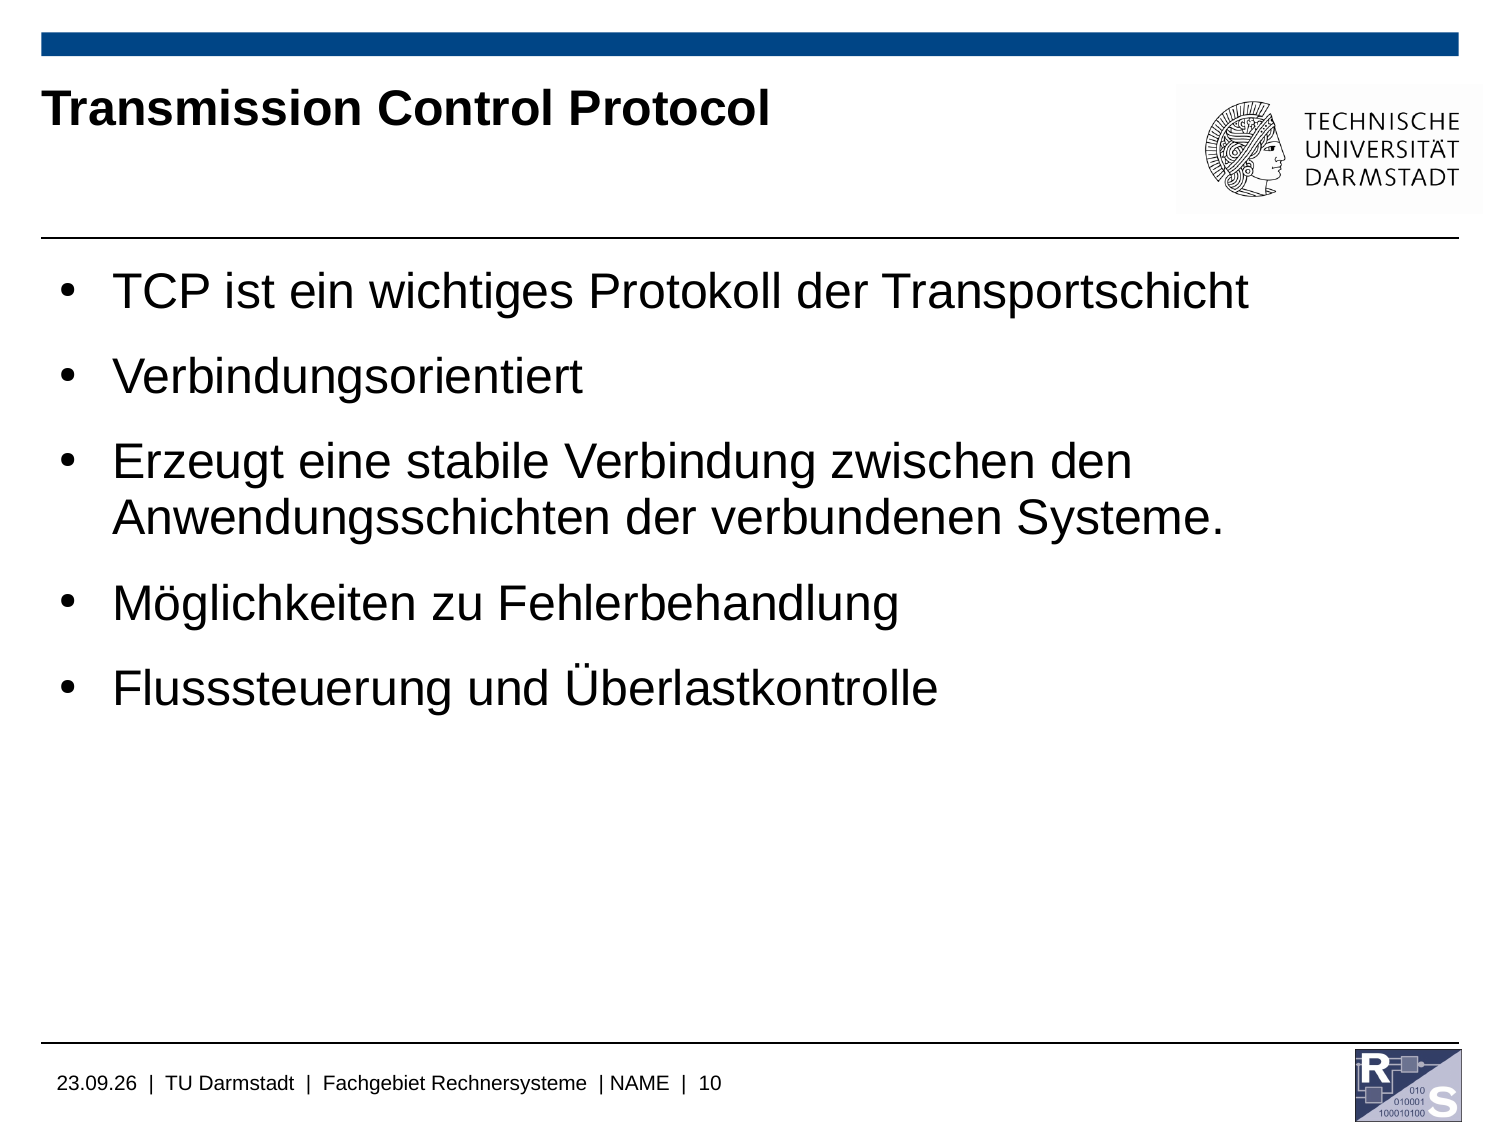

# Transmission Control Protocol
TCP ist ein wichtiges Protokoll der Transportschicht
Verbindungsorientiert
Erzeugt eine stabile Verbindung zwischen den Anwendungsschichten der verbundenen Systeme.
Möglichkeiten zu Fehlerbehandlung
Flusssteuerung und Überlastkontrolle